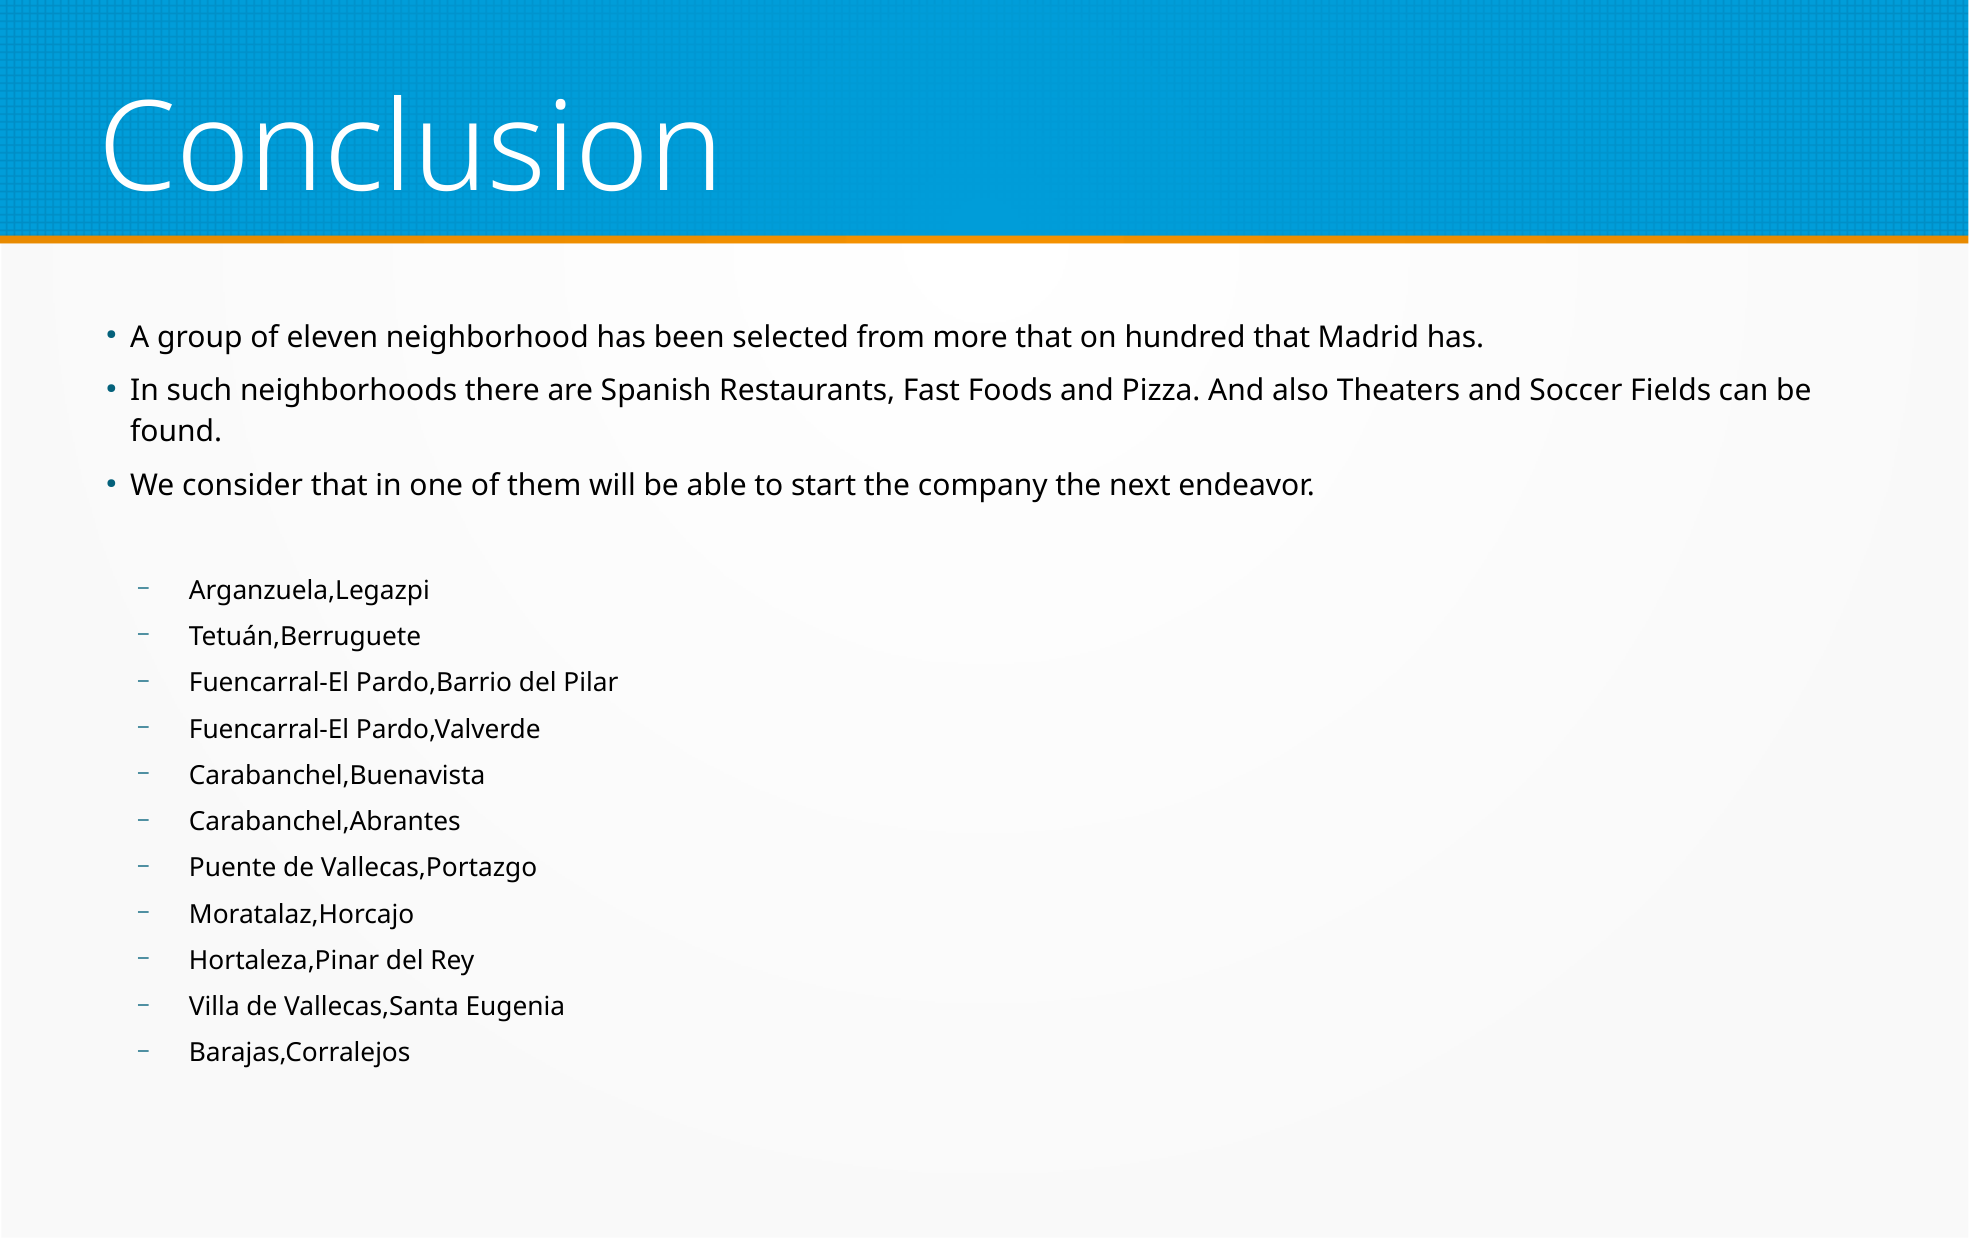

# Conclusion
A group of eleven neighborhood has been selected from more that on hundred that Madrid has.
In such neighborhoods there are Spanish Restaurants, Fast Foods and Pizza. And also Theaters and Soccer Fields can be found.
We consider that in one of them will be able to start the company the next endeavor.
 Arganzuela,Legazpi
 Tetuán,Berruguete
 Fuencarral-El Pardo,Barrio del Pilar
 Fuencarral-El Pardo,Valverde
 Carabanchel,Buenavista
 Carabanchel,Abrantes
 Puente de Vallecas,Portazgo
 Moratalaz,Horcajo
 Hortaleza,Pinar del Rey
 Villa de Vallecas,Santa Eugenia
 Barajas,Corralejos